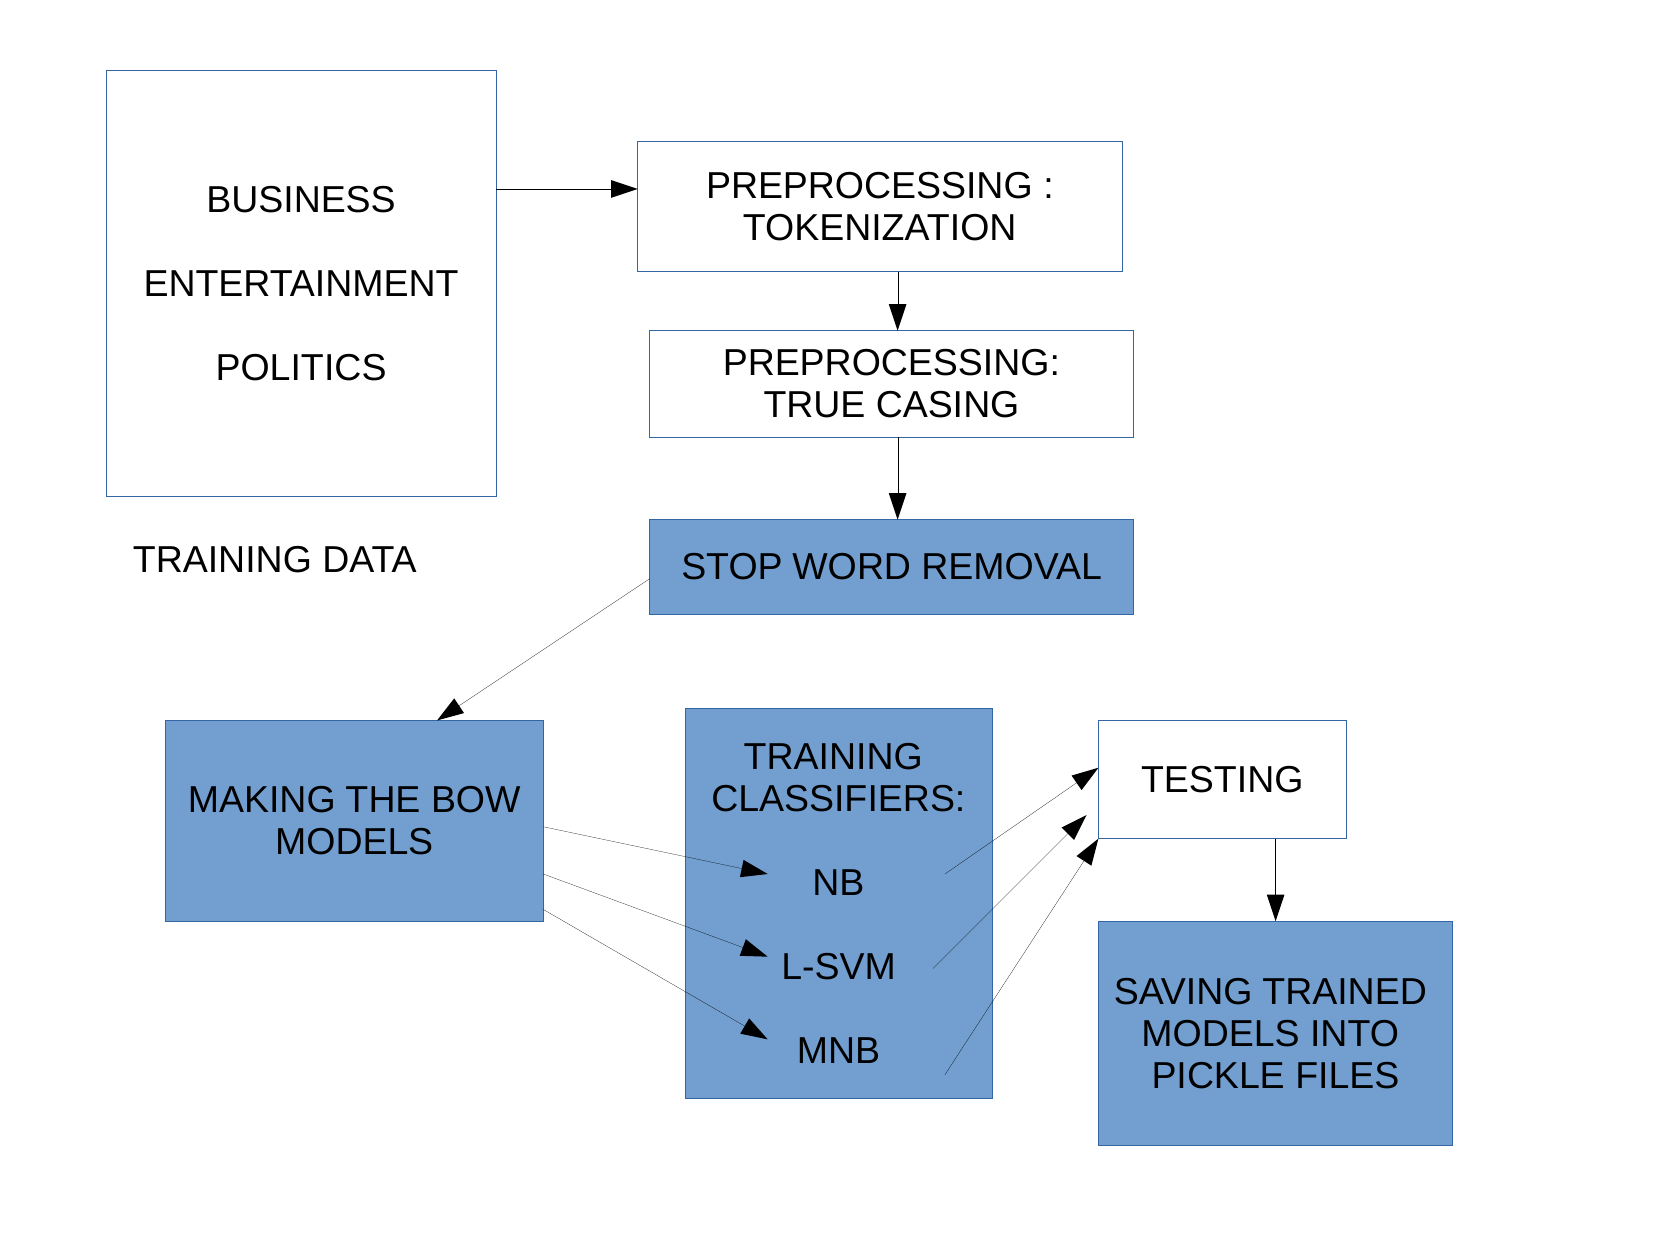

BUSINESS
ENTERTAINMENT
POLITICS
PREPROCESSING :
TOKENIZATION
PREPROCESSING:
TRUE CASING
STOP WORD REMOVAL
TRAINING DATA
TRAINING
CLASSIFIERS:
NB
L-SVM
MNB
MAKING THE BOW
MODELS
TESTING
SAVING TRAINED
MODELS INTO
PICKLE FILES